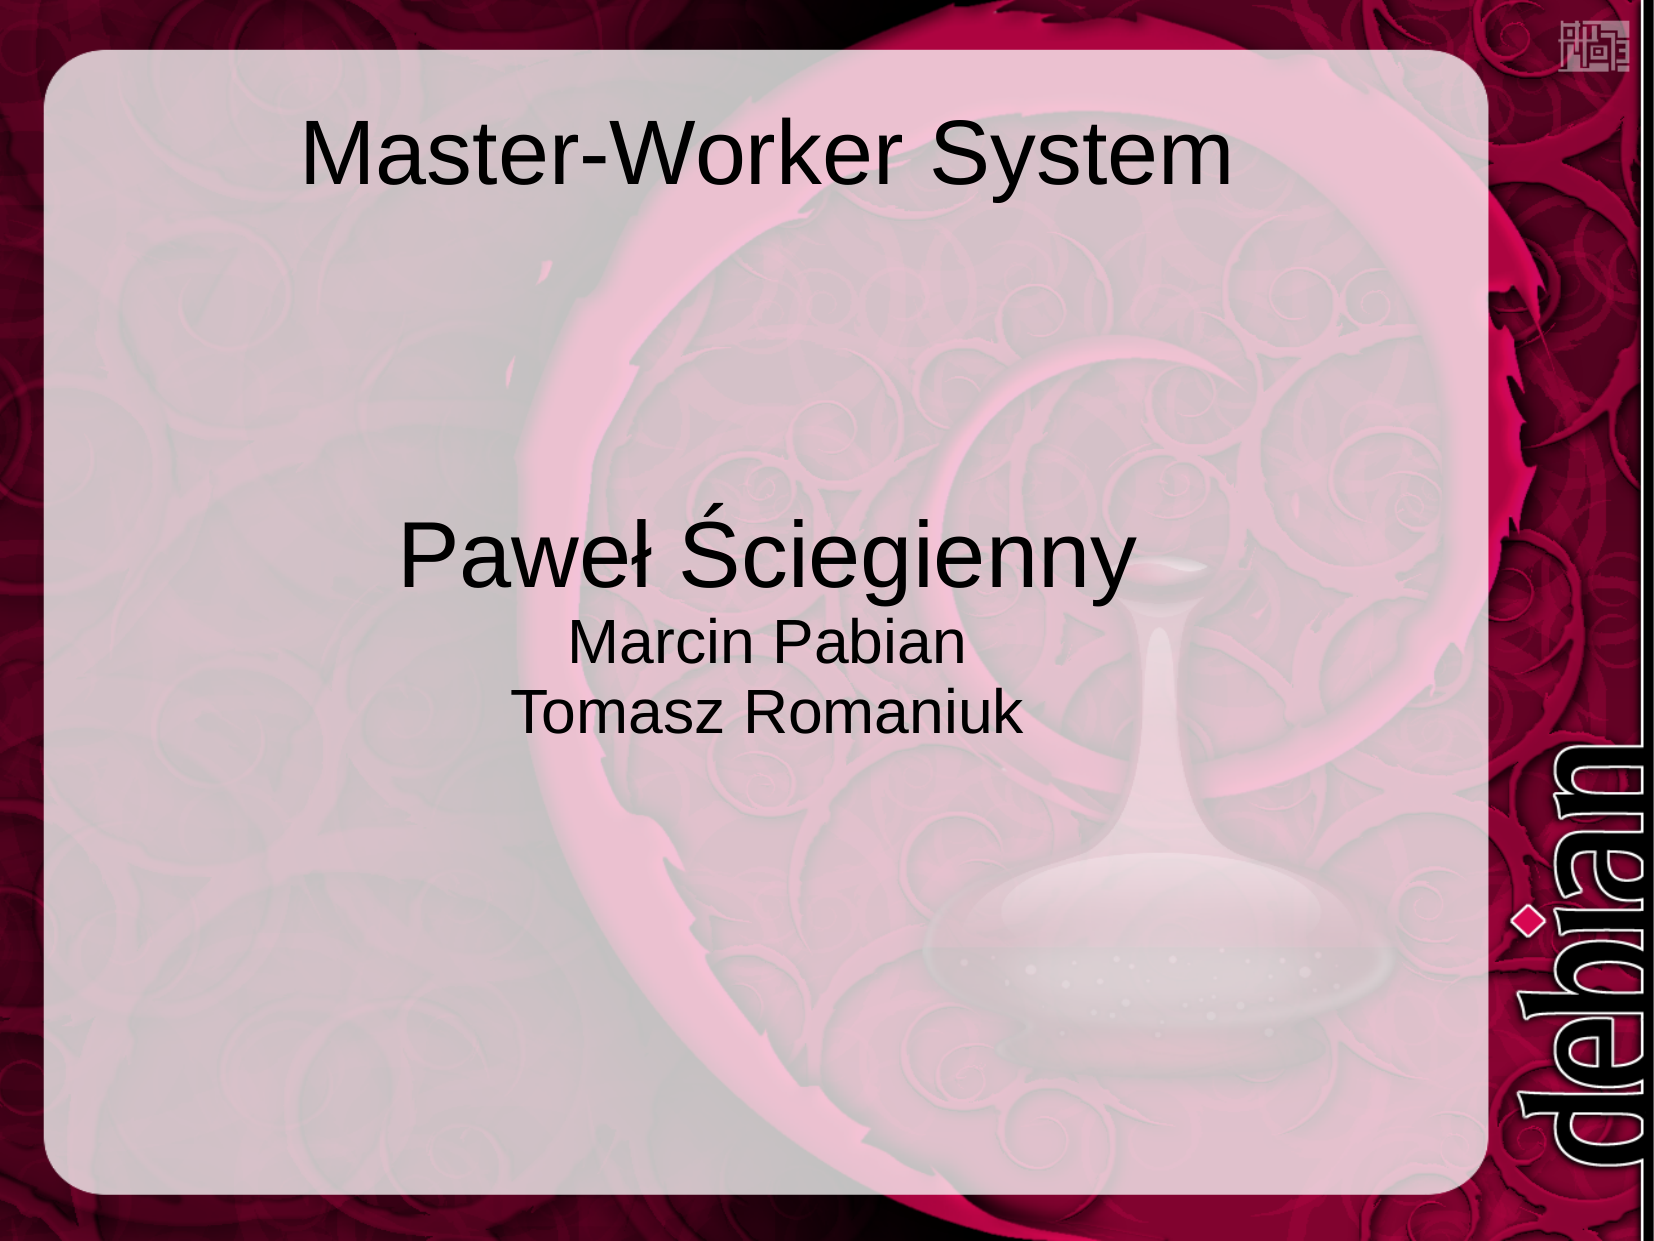

# Master-Worker System
Paweł Ściegienny
Marcin Pabian
Tomasz Romaniuk